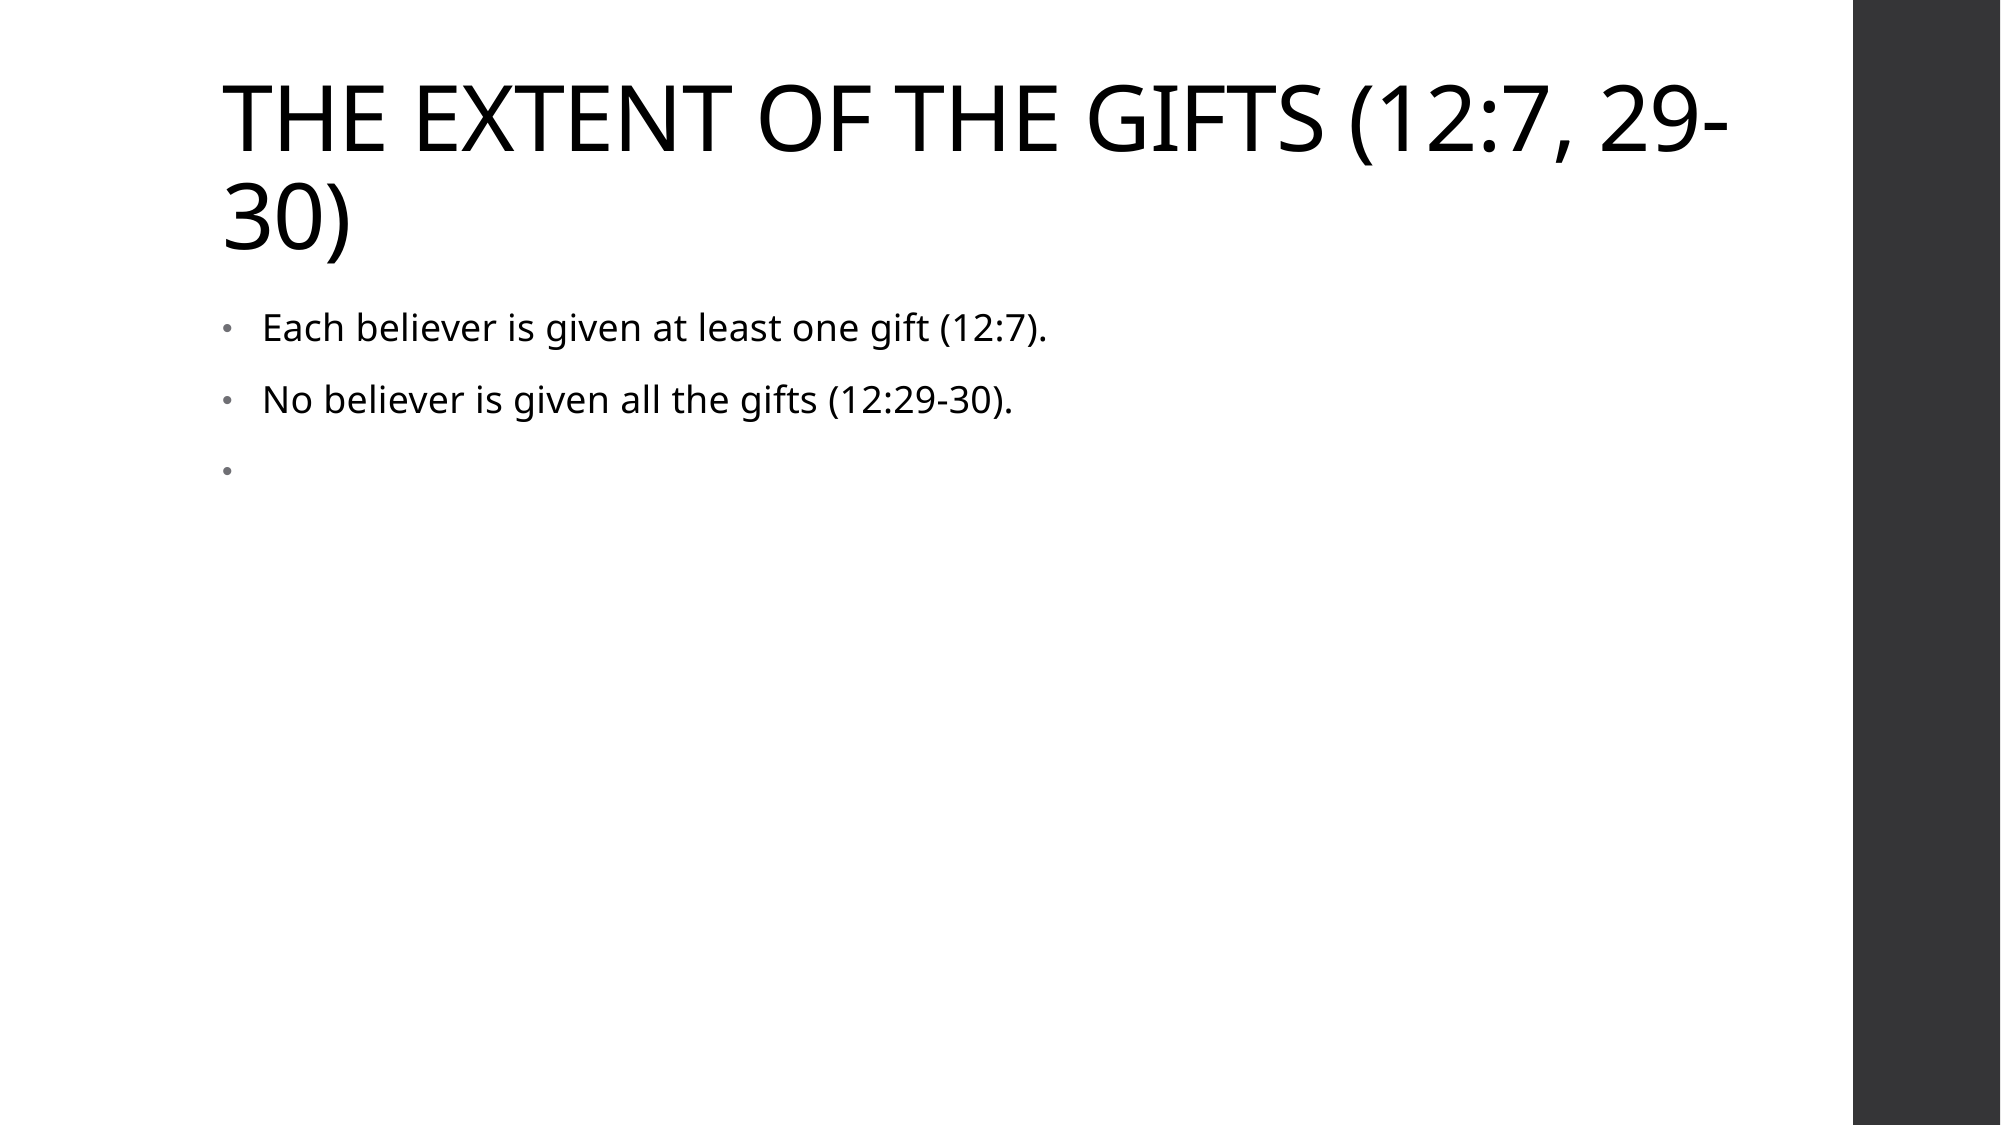

# THE EXTENT OF THE GIFTS (12:7, 29-30)
 Each believer is given at least one gift (12:7).
 No believer is given all the gifts (12:29-30).